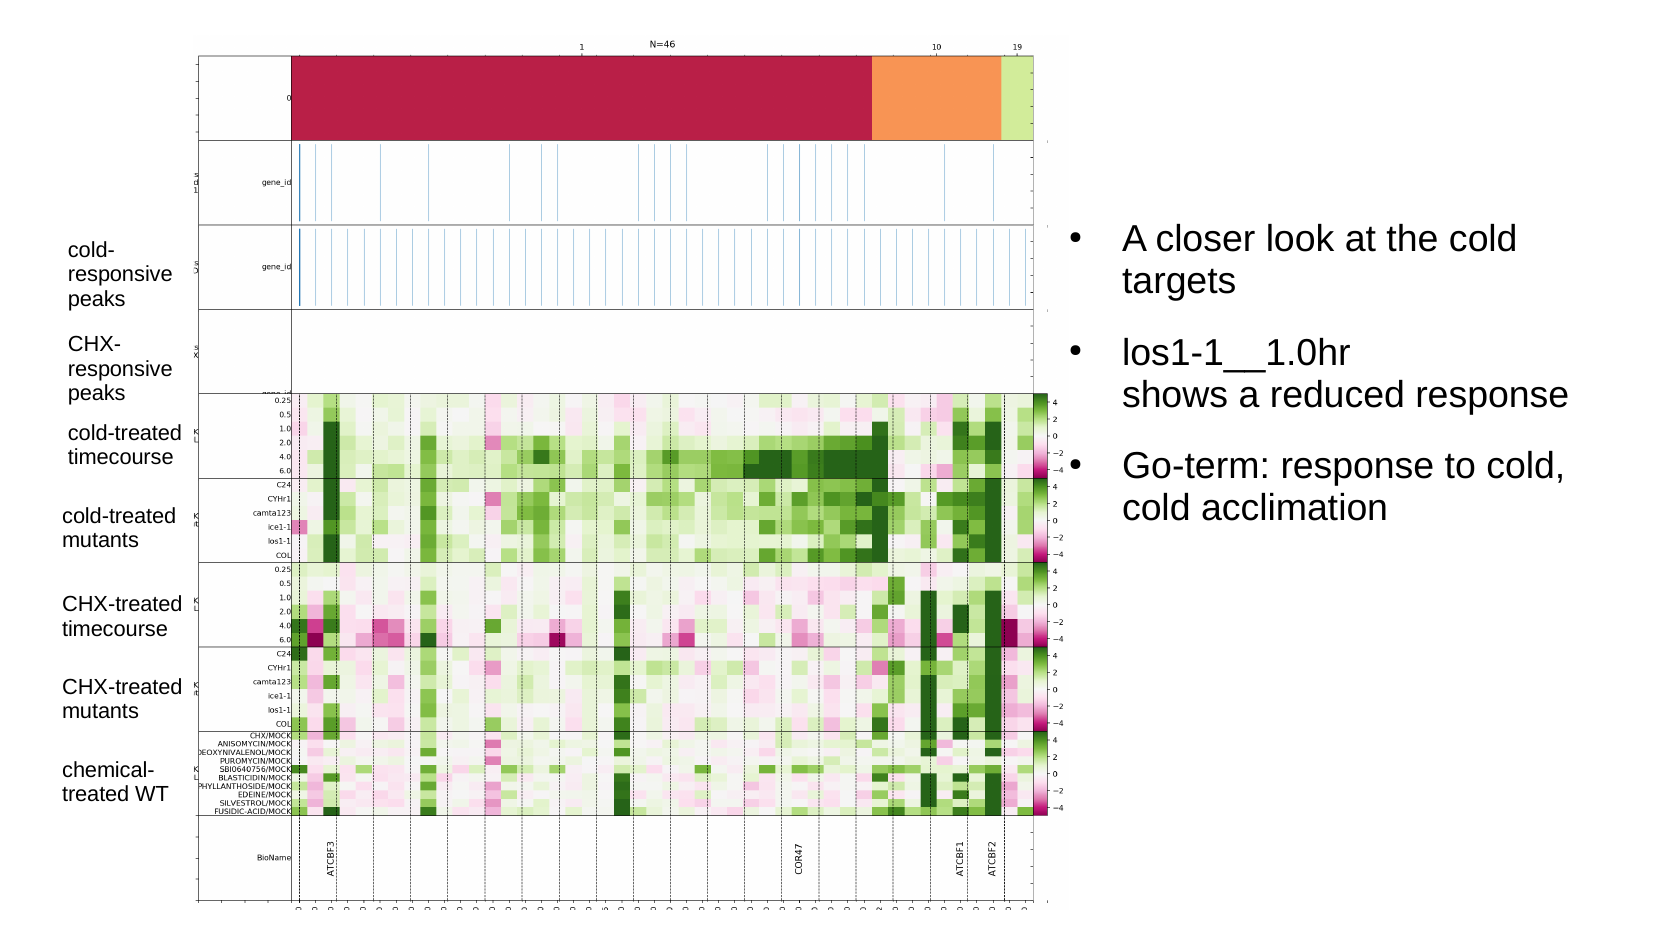

#
A closer look at the cold targets
los1-1__1.0hr
shows a reduced response
Go-term: response to cold, cold acclimation
cold-responsive
peaks
CHX-responsive
peaks
cold-treated
timecourse
cold-treated
mutants
CHX-treated timecourse
CHX-treated mutants
chemical-treated WT